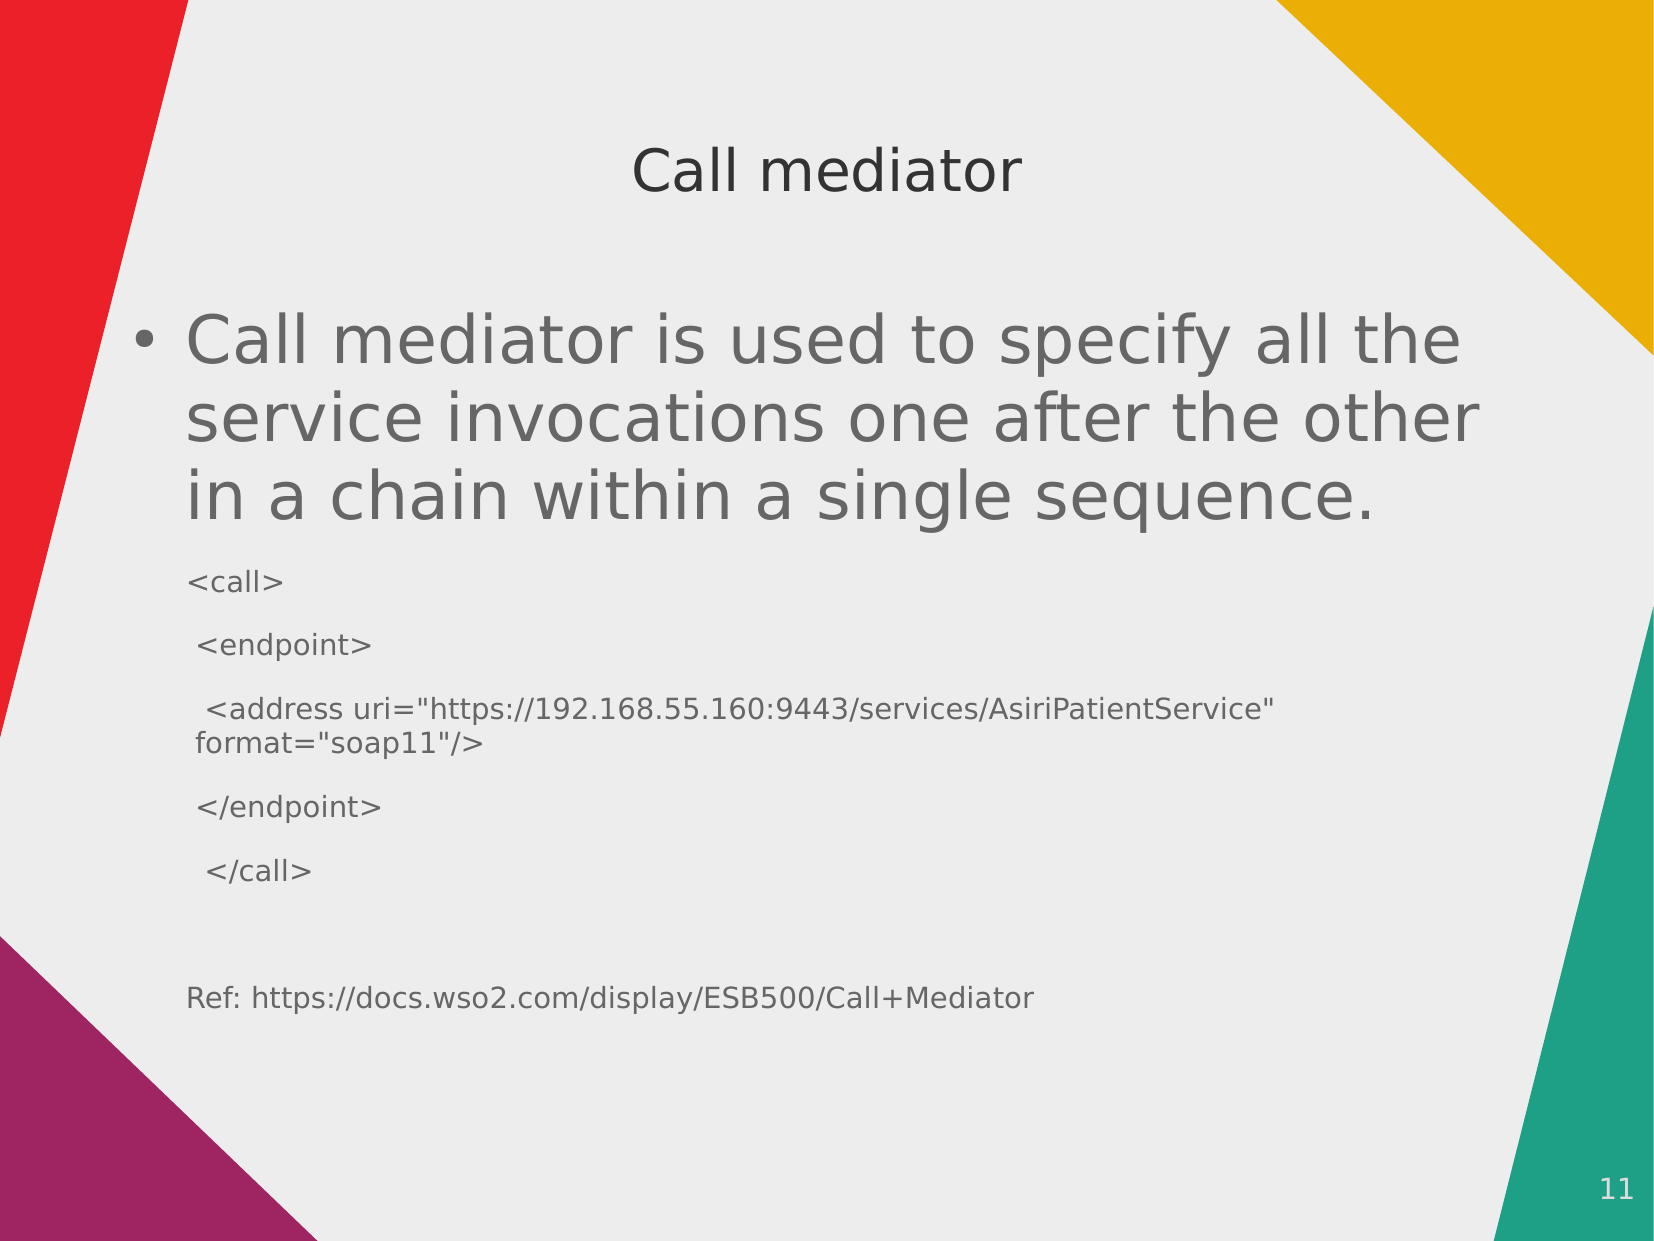

# Call mediator
Call mediator is used to specify all the service invocations one after the other in a chain within a single sequence.
<call>
 <endpoint>
 <address uri="https://192.168.55.160:9443/services/AsiriPatientService" format="soap11"/>
 </endpoint>
 </call>
Ref: https://docs.wso2.com/display/ESB500/Call+Mediator
11